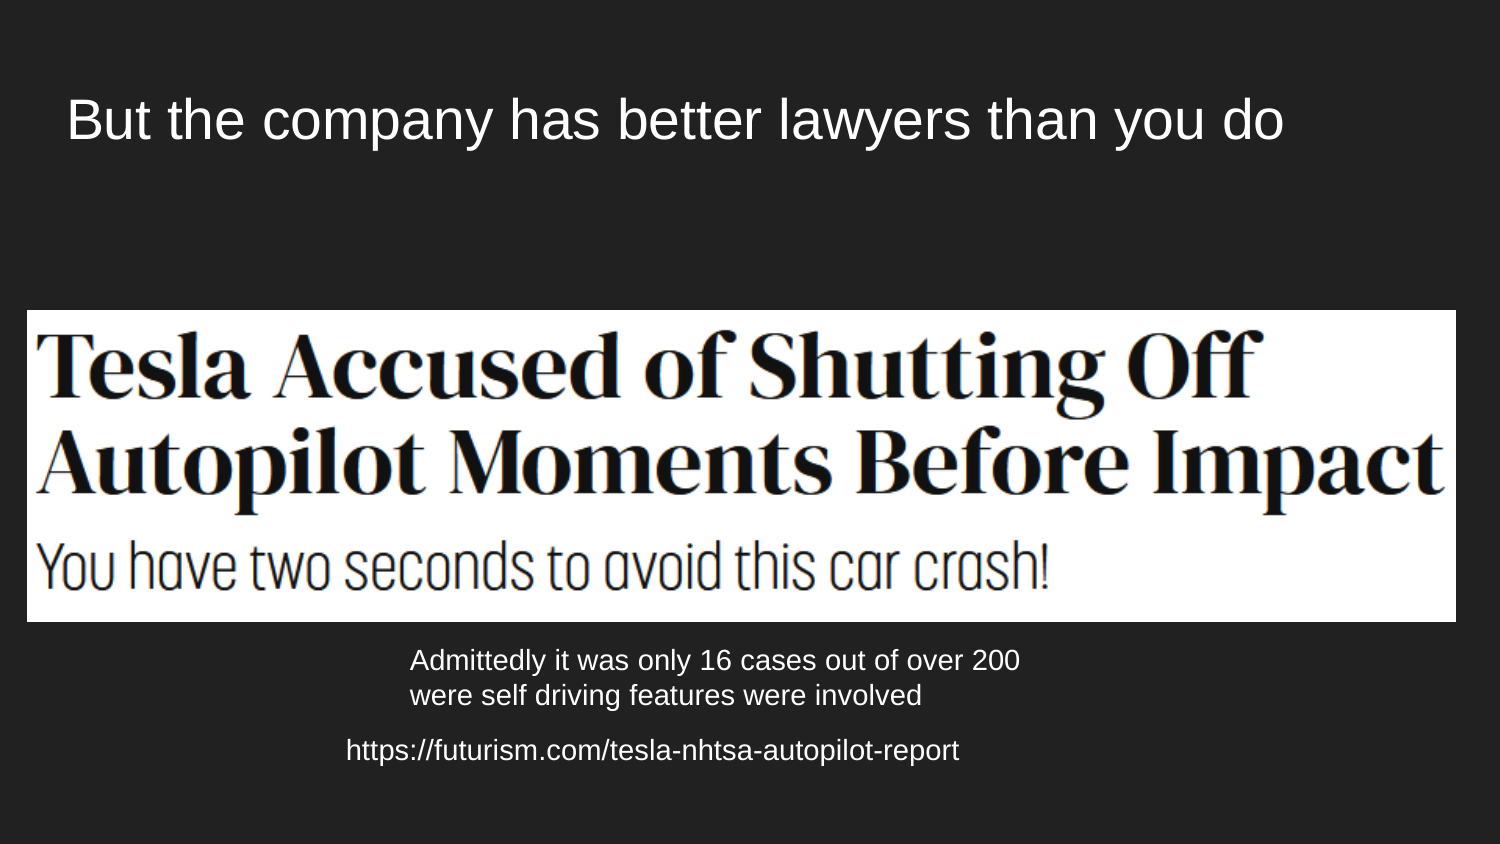

# But the company has better lawyers than you do
Admittedly it was only 16 cases out of over 200 were self driving features were involved
https://futurism.com/tesla-nhtsa-autopilot-report